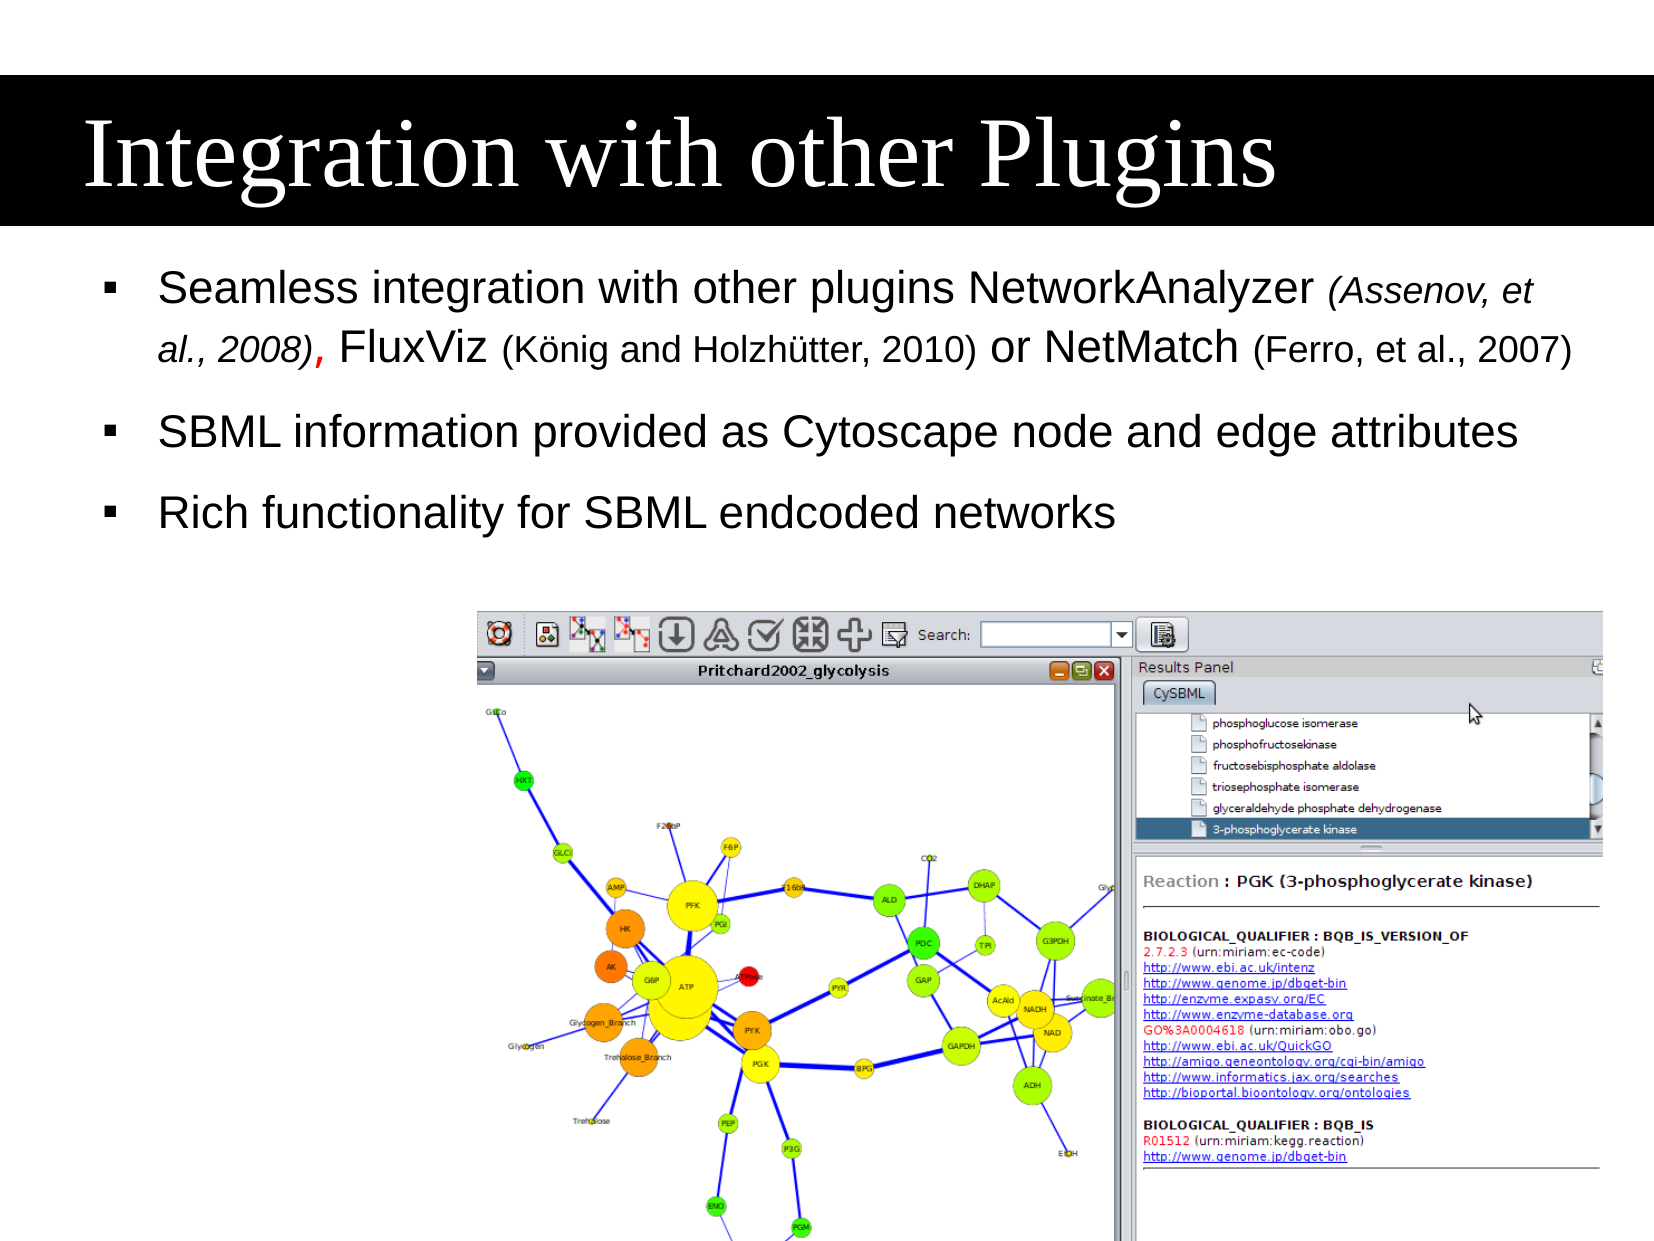

# Integration with other Plugins
Seamless integration with other plugins NetworkAnalyzer (Assenov, et al., 2008), FluxViz (König and Holzhütter, 2010) or NetMatch (Ferro, et al., 2007)
SBML information provided as Cytoscape node and edge attributes
Rich functionality for SBML endcoded networks